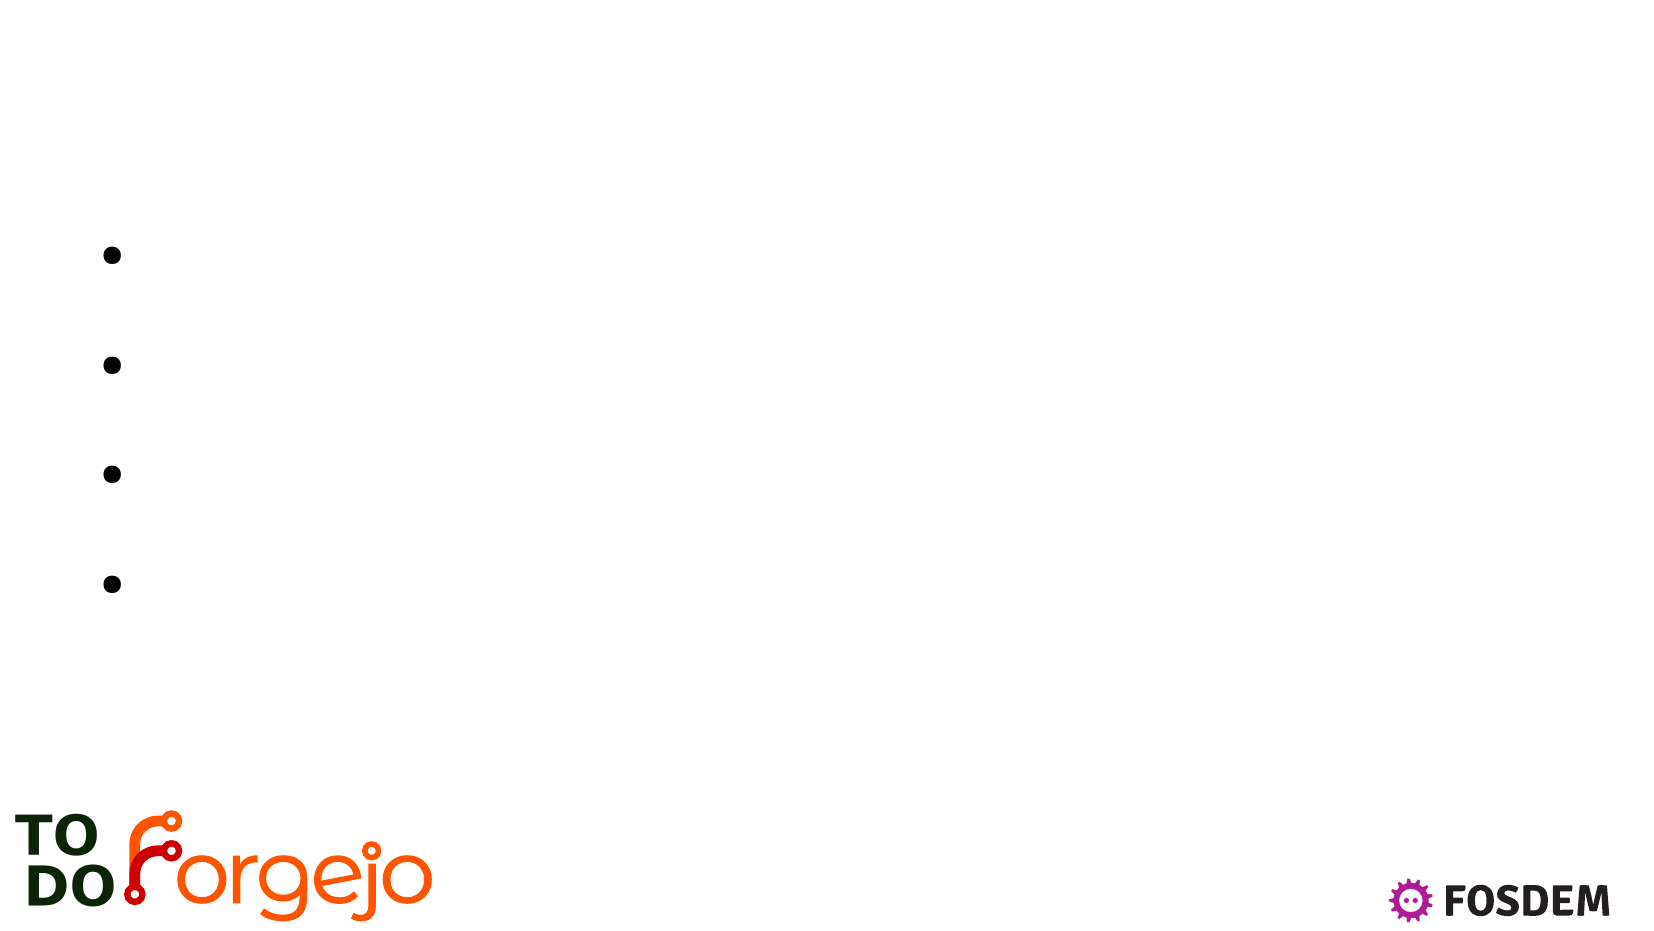

# Which code forge?
Microsoft GitHub	Closed big tech
GitLab	Good, but heavy
SourceHut	Complicated
Gitea / Forgejo	Almost ideal